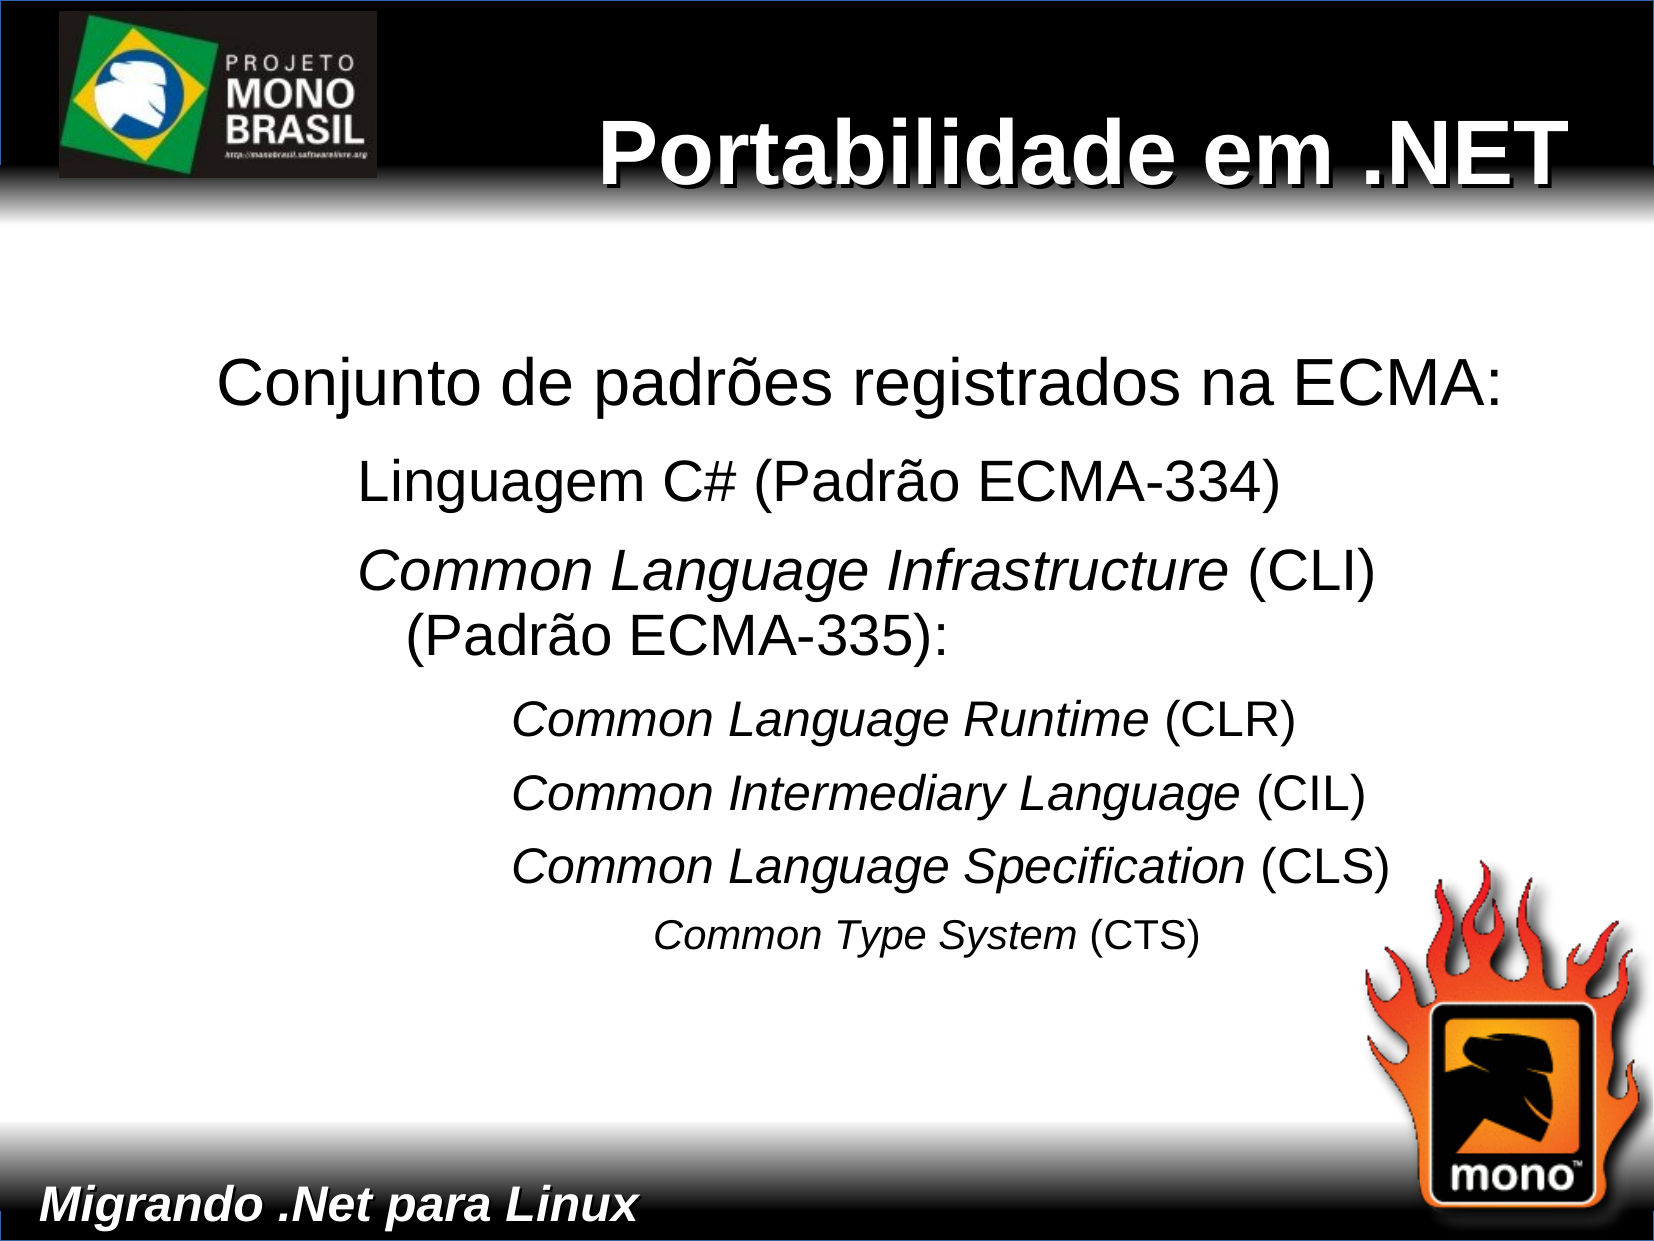

# Portabilidade em .NET
Conjunto de padrões registrados na ECMA:
Linguagem C# (Padrão ECMA-334)
Common Language Infrastructure (CLI) (Padrão ECMA-335):
Common Language Runtime (CLR)
Common Intermediary Language (CIL)
Common Language Specification (CLS)
Common Type System (CTS)
Migrando .Net para Linux